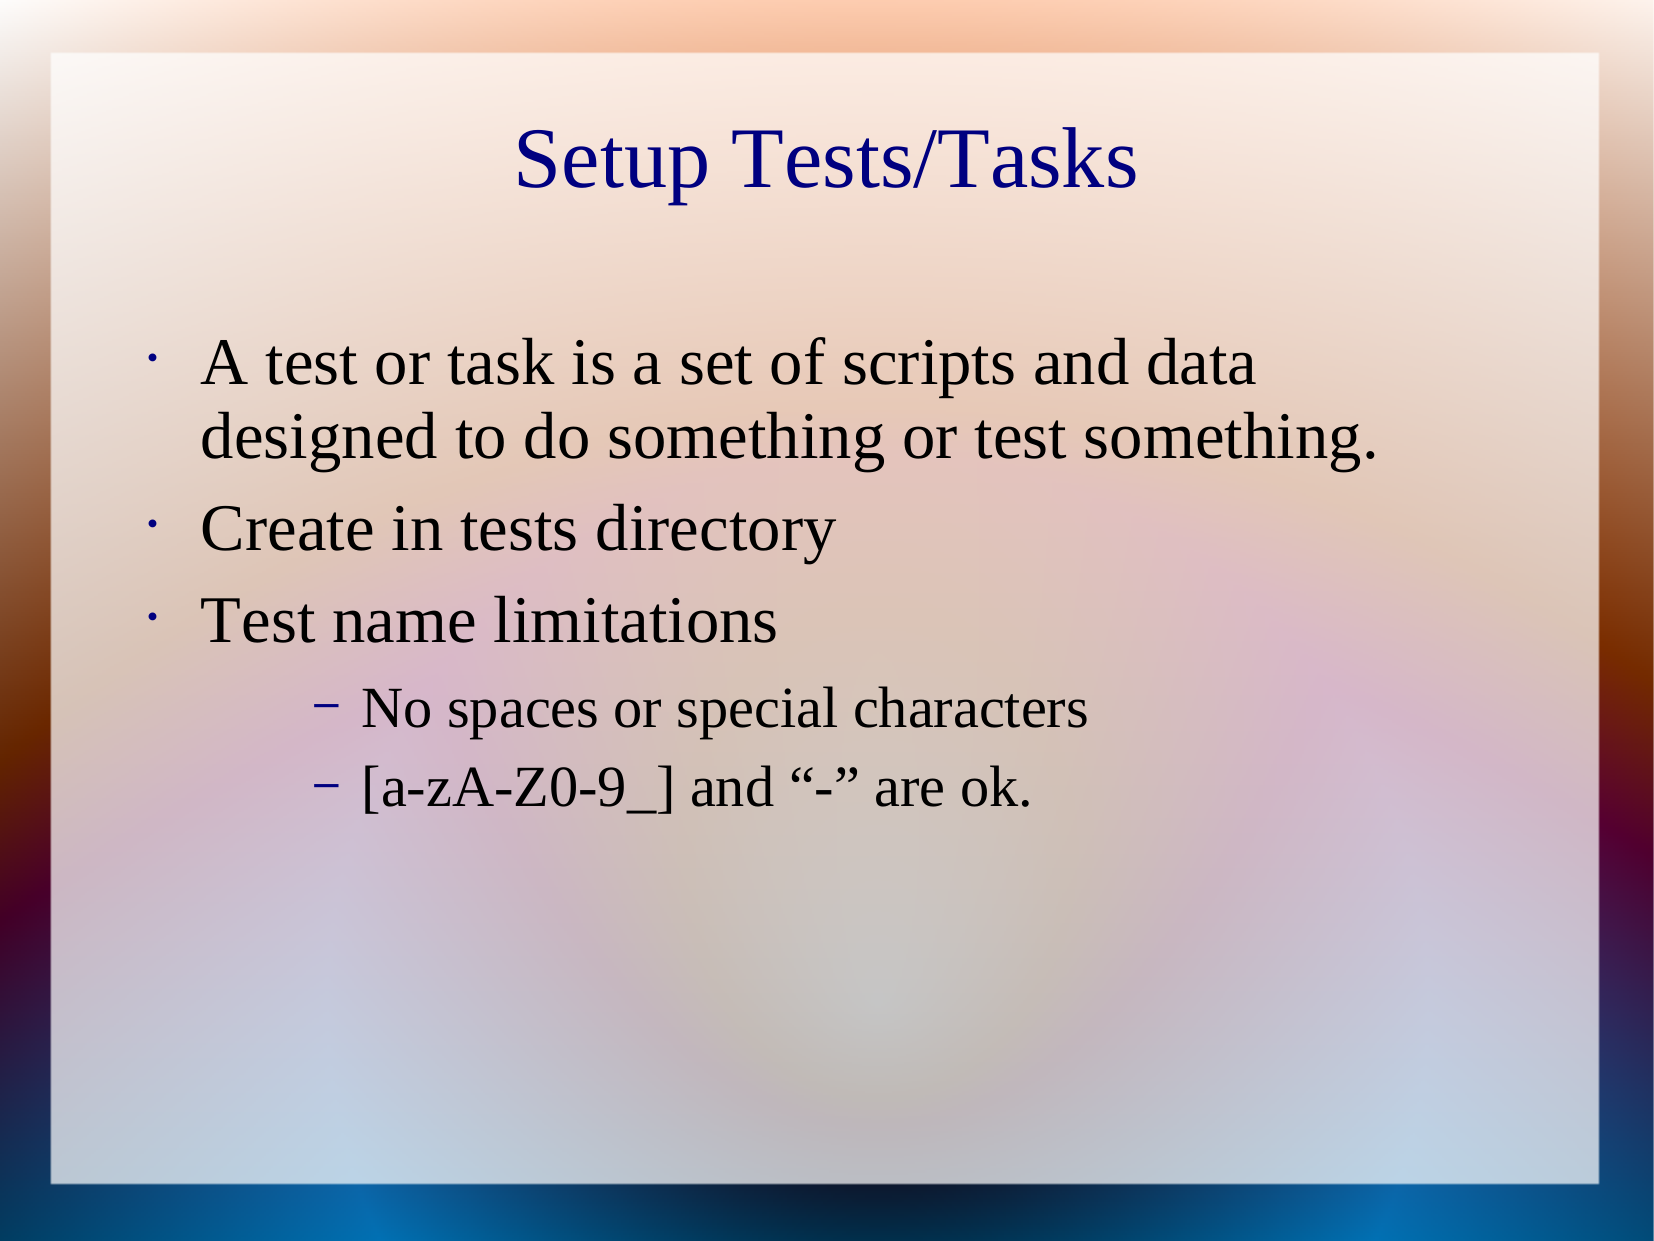

# Setup Tests/Tasks
A test or task is a set of scripts and data designed to do something or test something.
Create in tests directory
Test name limitations
No spaces or special characters
[a-zA-Z0-9_] and “-” are ok.